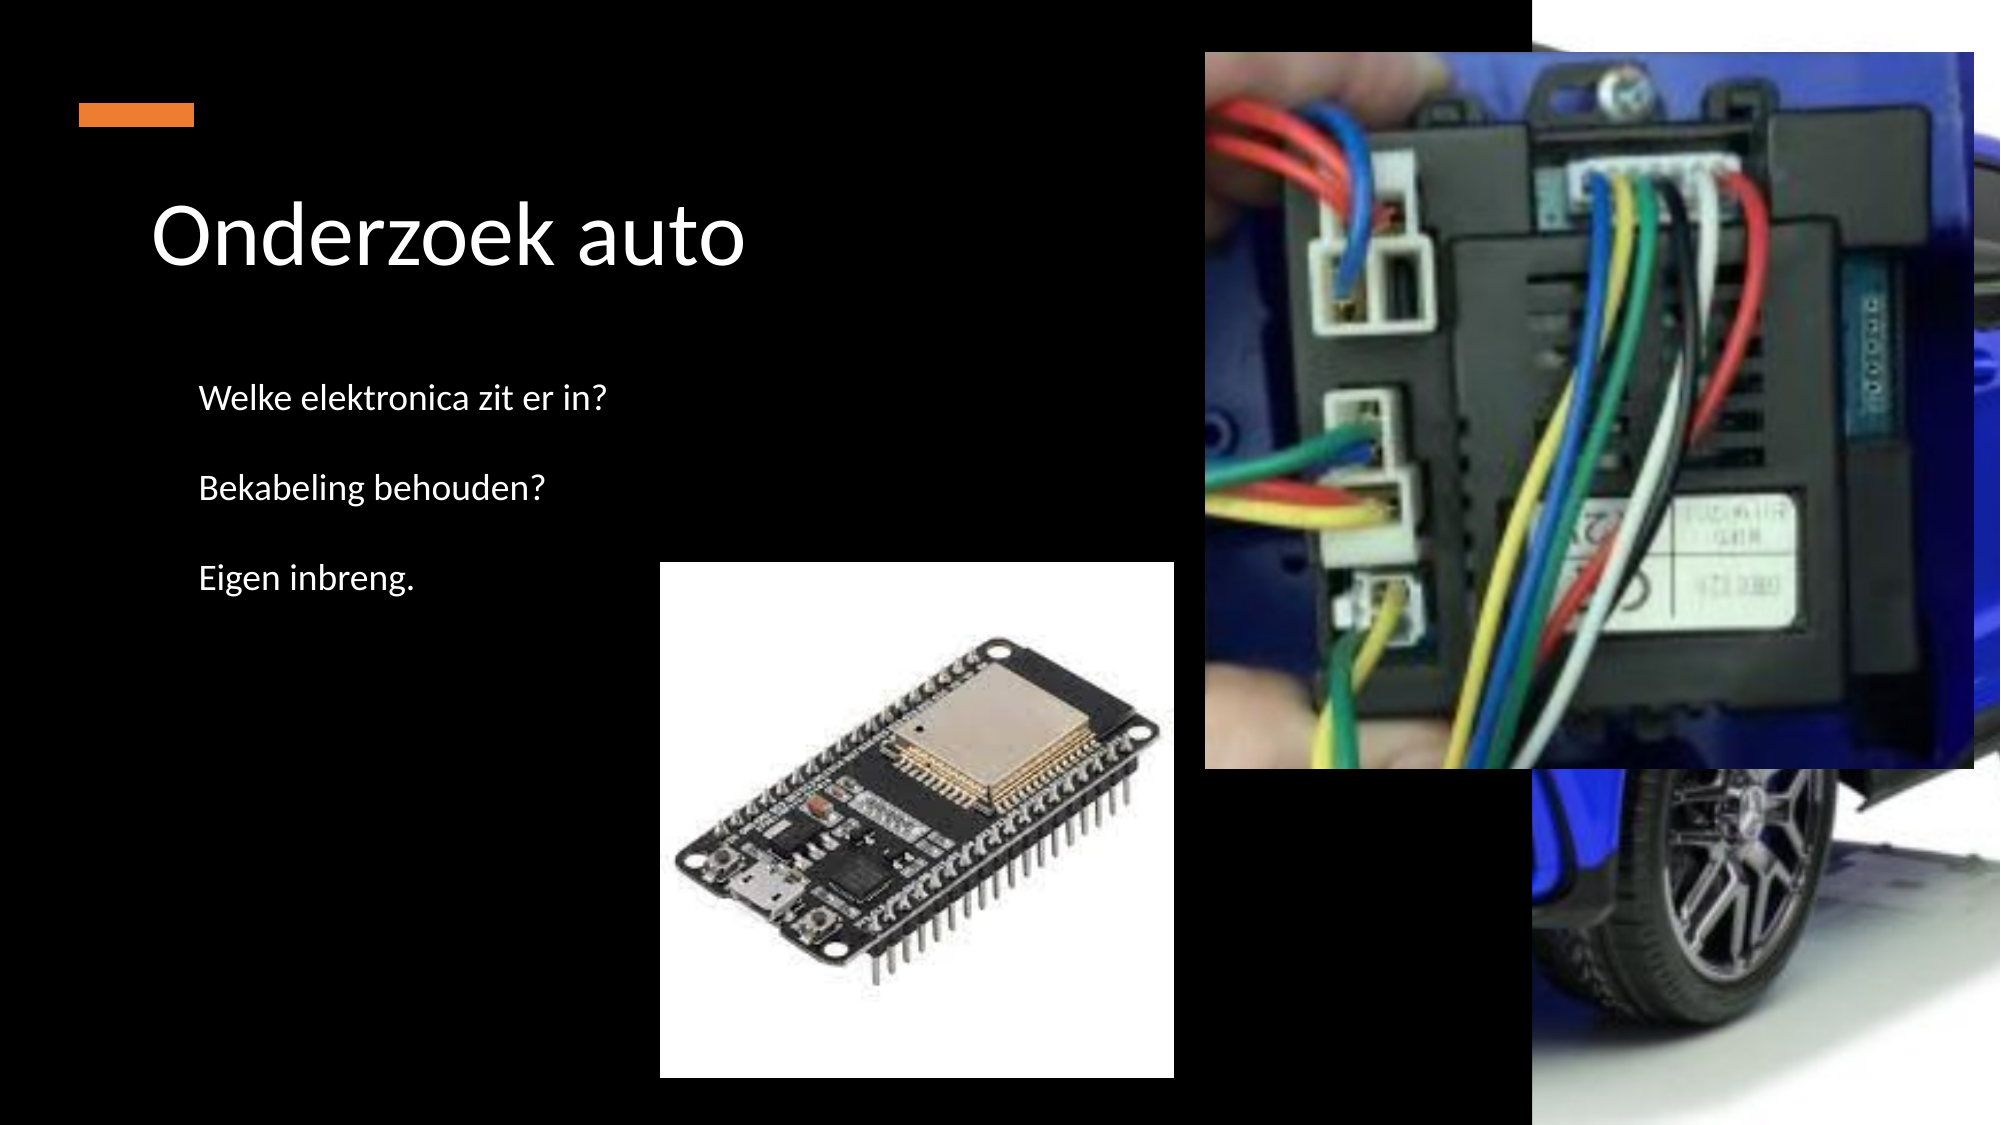

Onderzoek auto
Welke elektronica zit er in?
Bekabeling behouden?
Eigen inbreng.